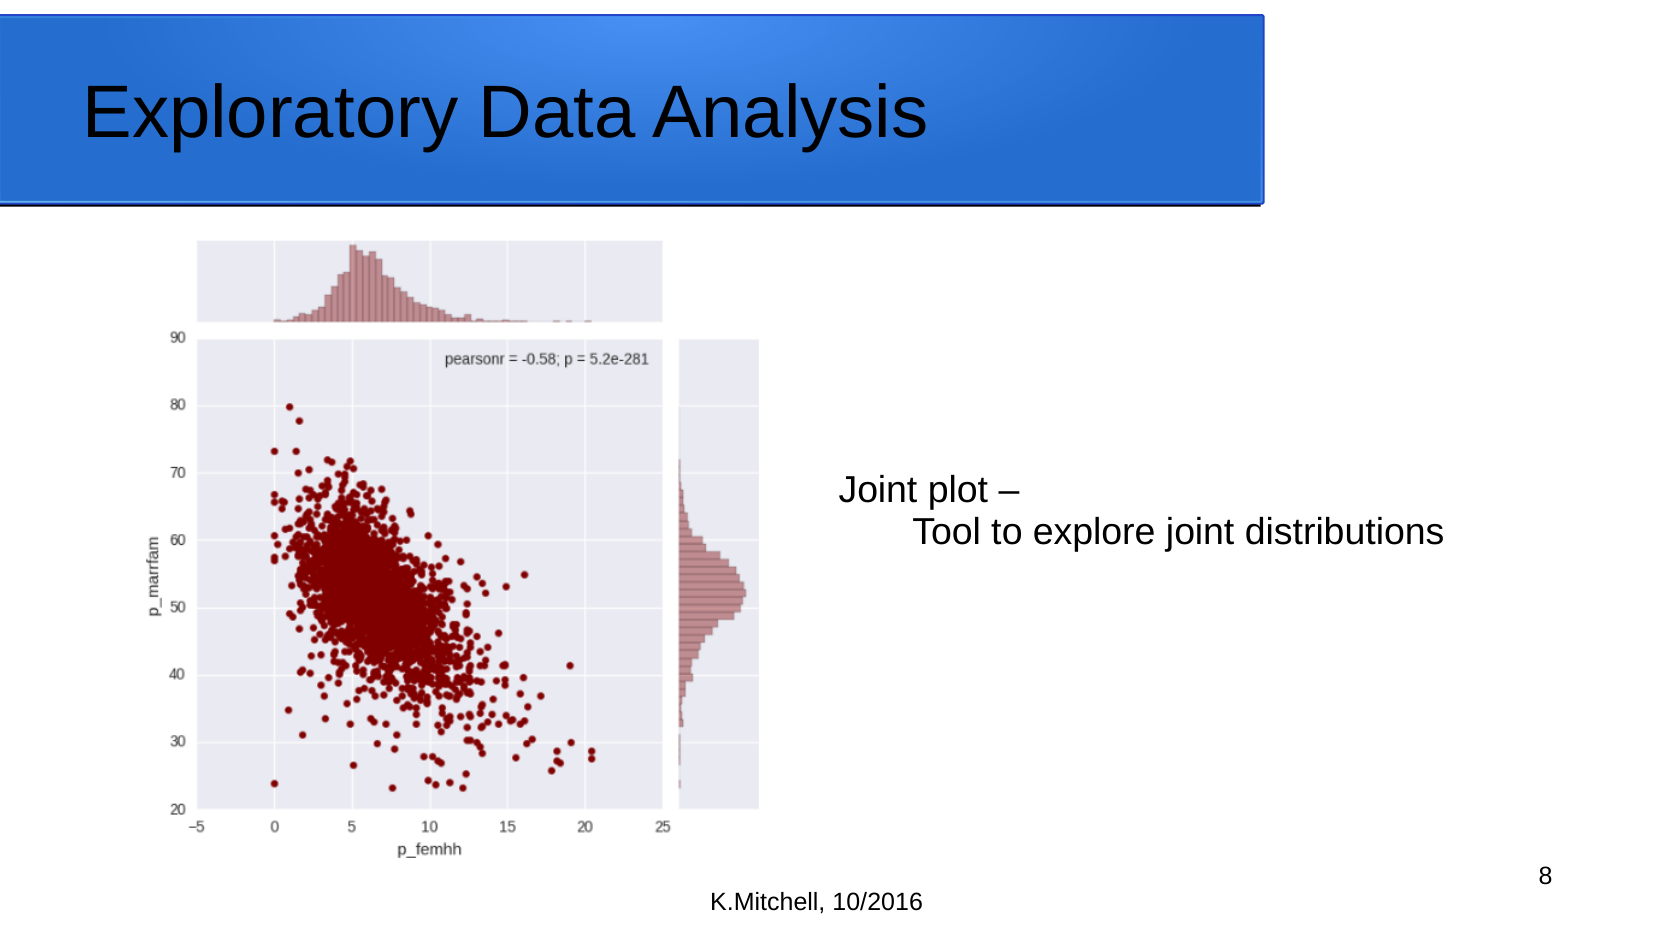

# Exploratory Data Analysis
Joint plot –
	Tool to explore joint distributions